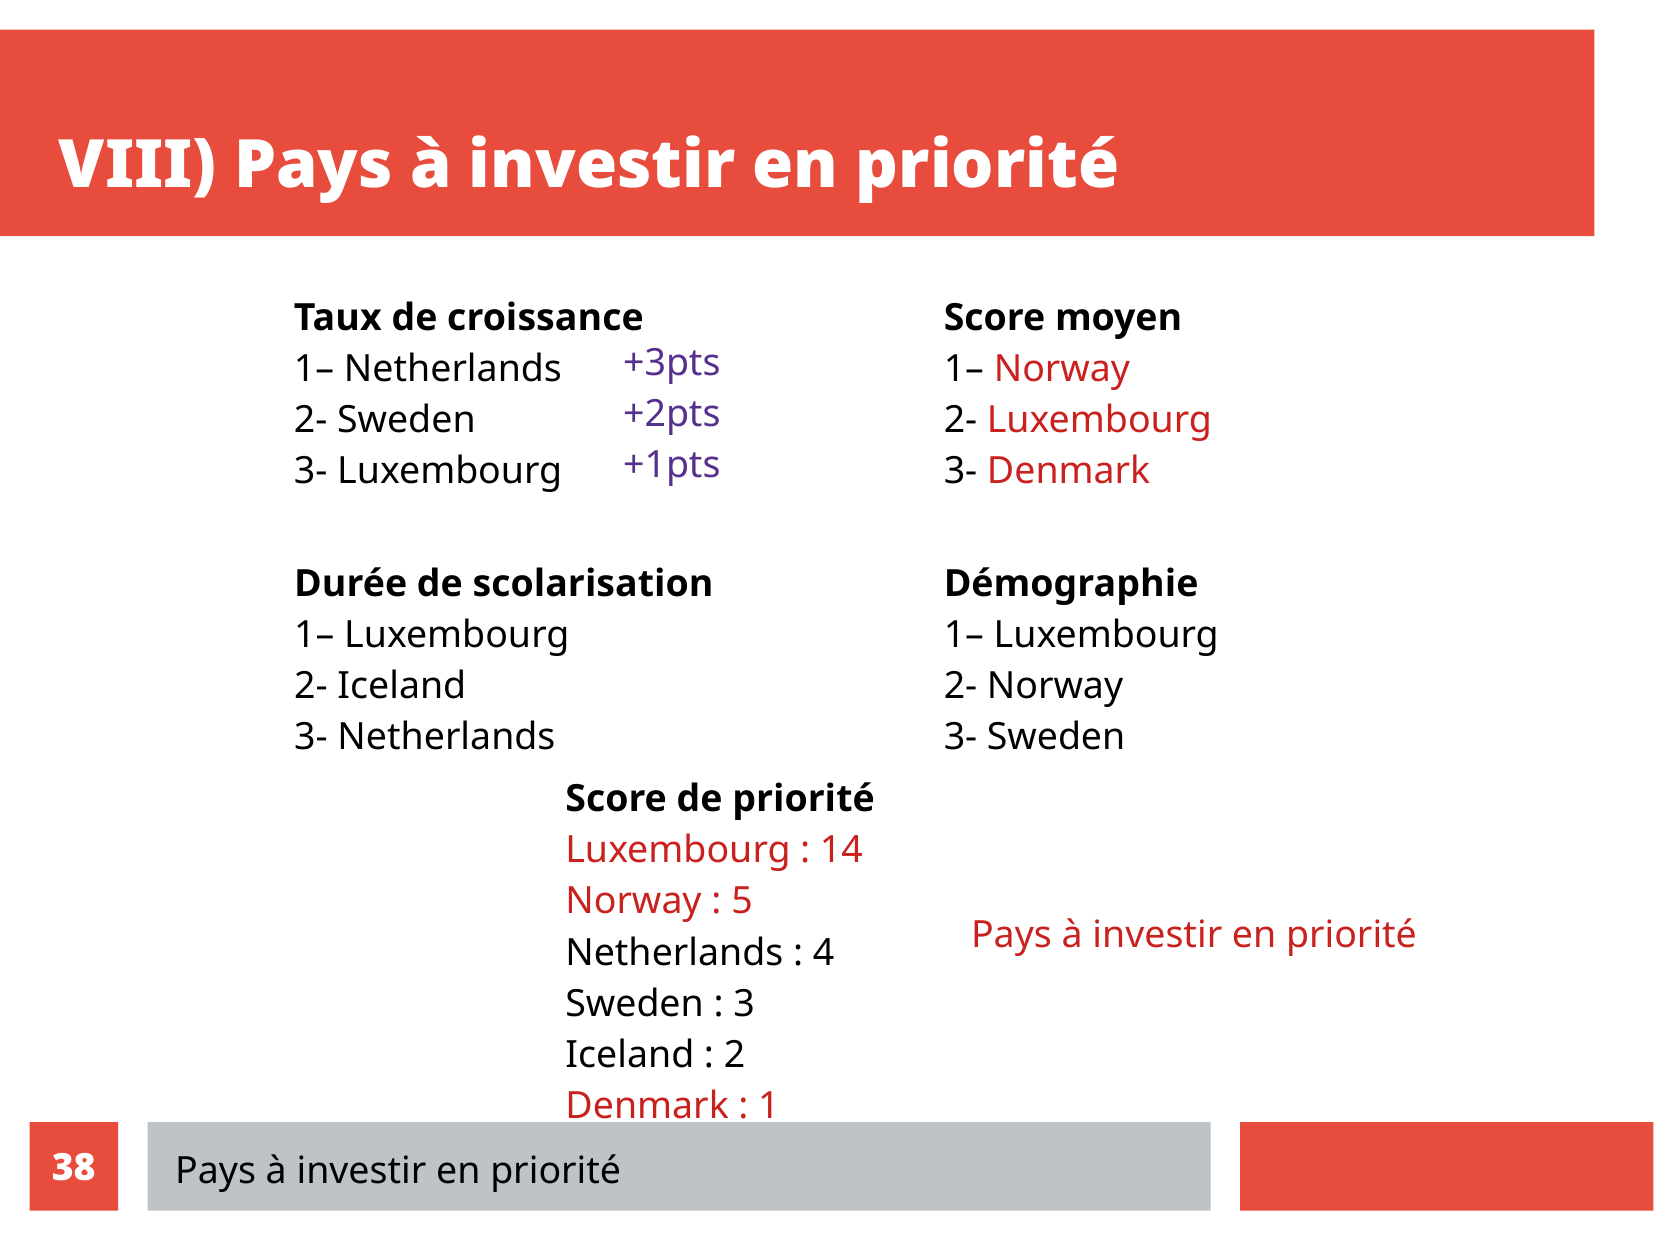

# VIII) Pays à investir en priorité
Taux de croissance
1– Netherlands
2- Sweden
3- Luxembourg
Score moyen
1– Norway
2- Luxembourg
3- Denmark
+3pts
+2pts
+1pts
Durée de scolarisation
1– Luxembourg
2- Iceland
3- Netherlands
Démographie
1– Luxembourg
2- Norway
3- Sweden
Score de priorité
Luxembourg : 14
Norway : 5
Netherlands : 4
Sweden : 3
Iceland : 2
Denmark : 1
Pays à investir en priorité
38
Pays à investir en priorité